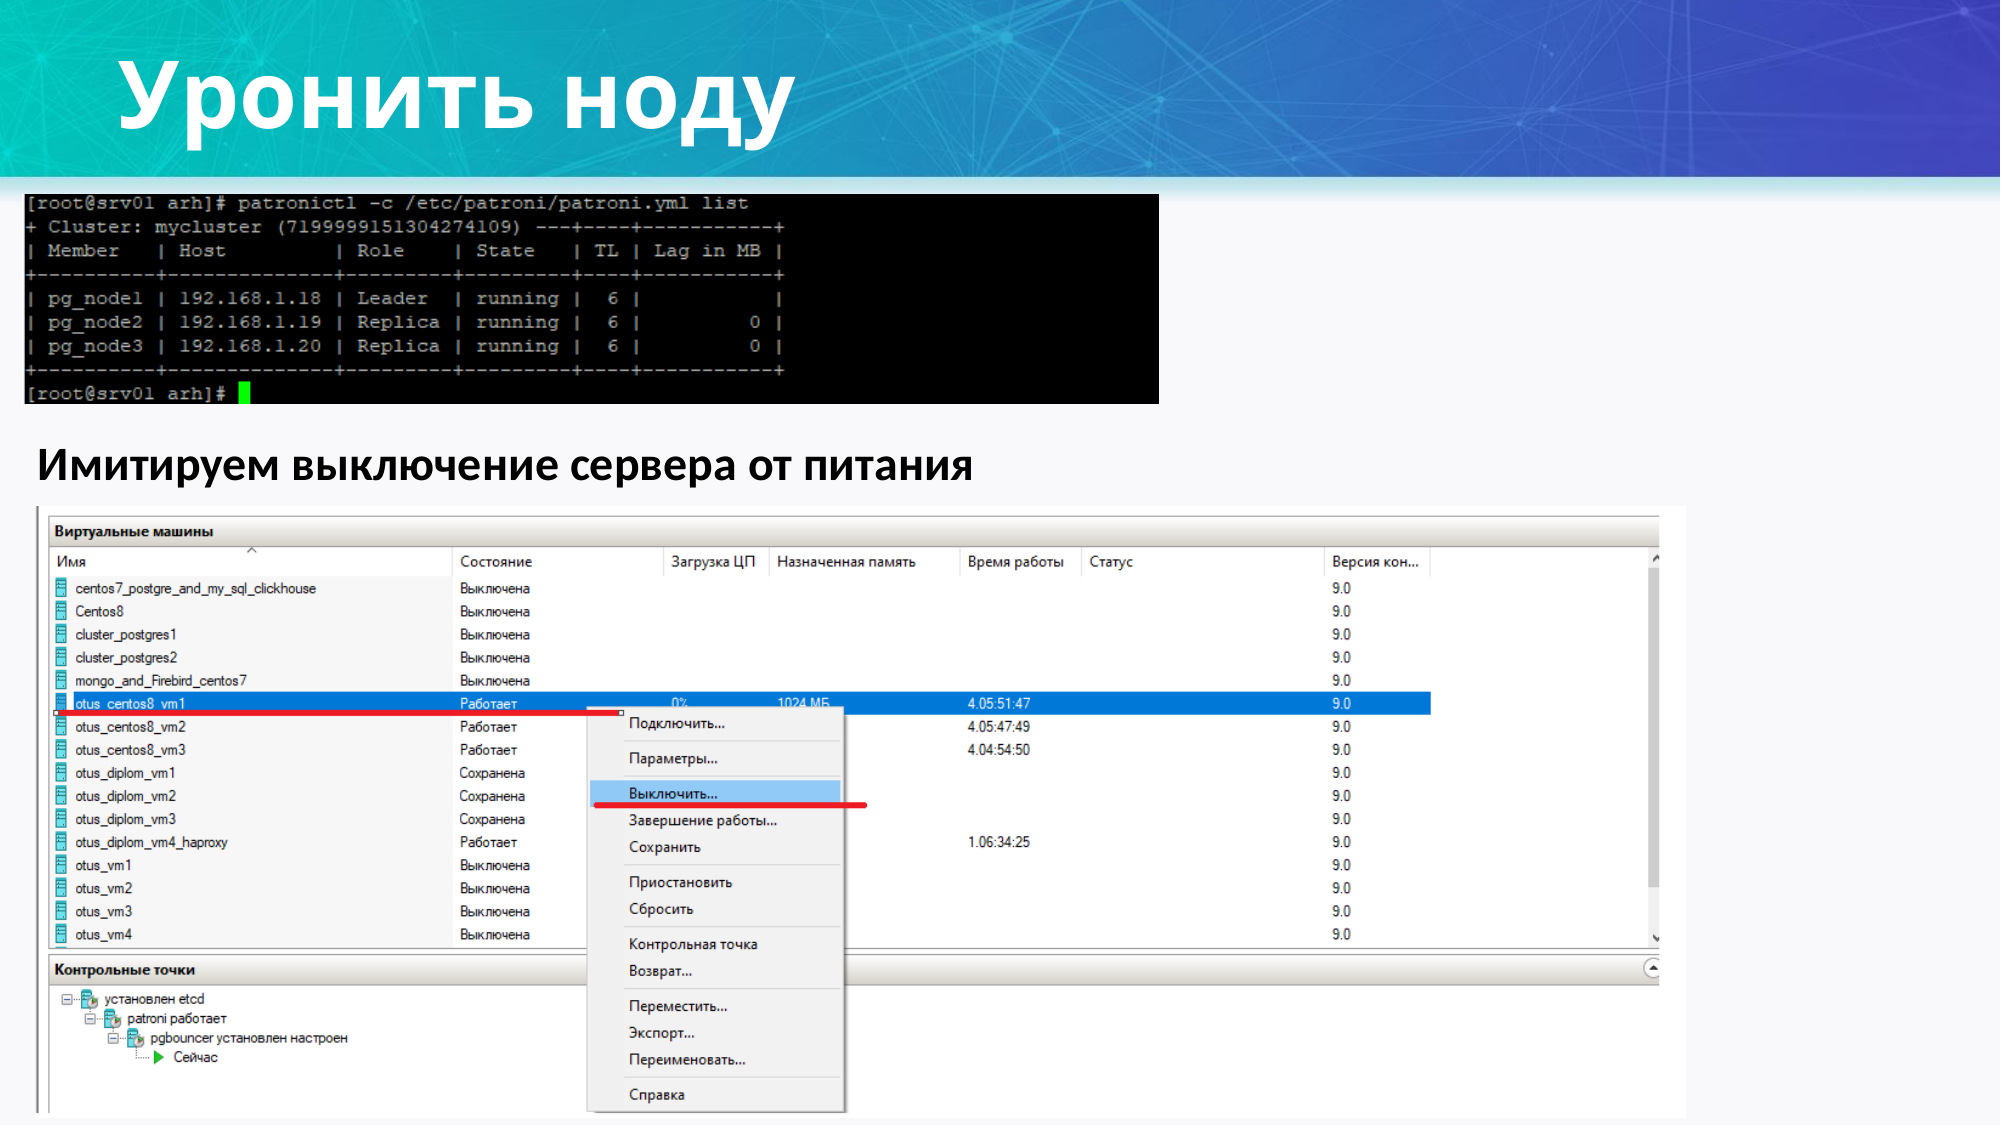

Уронить ноду
Имитируем выключение сервера от питания